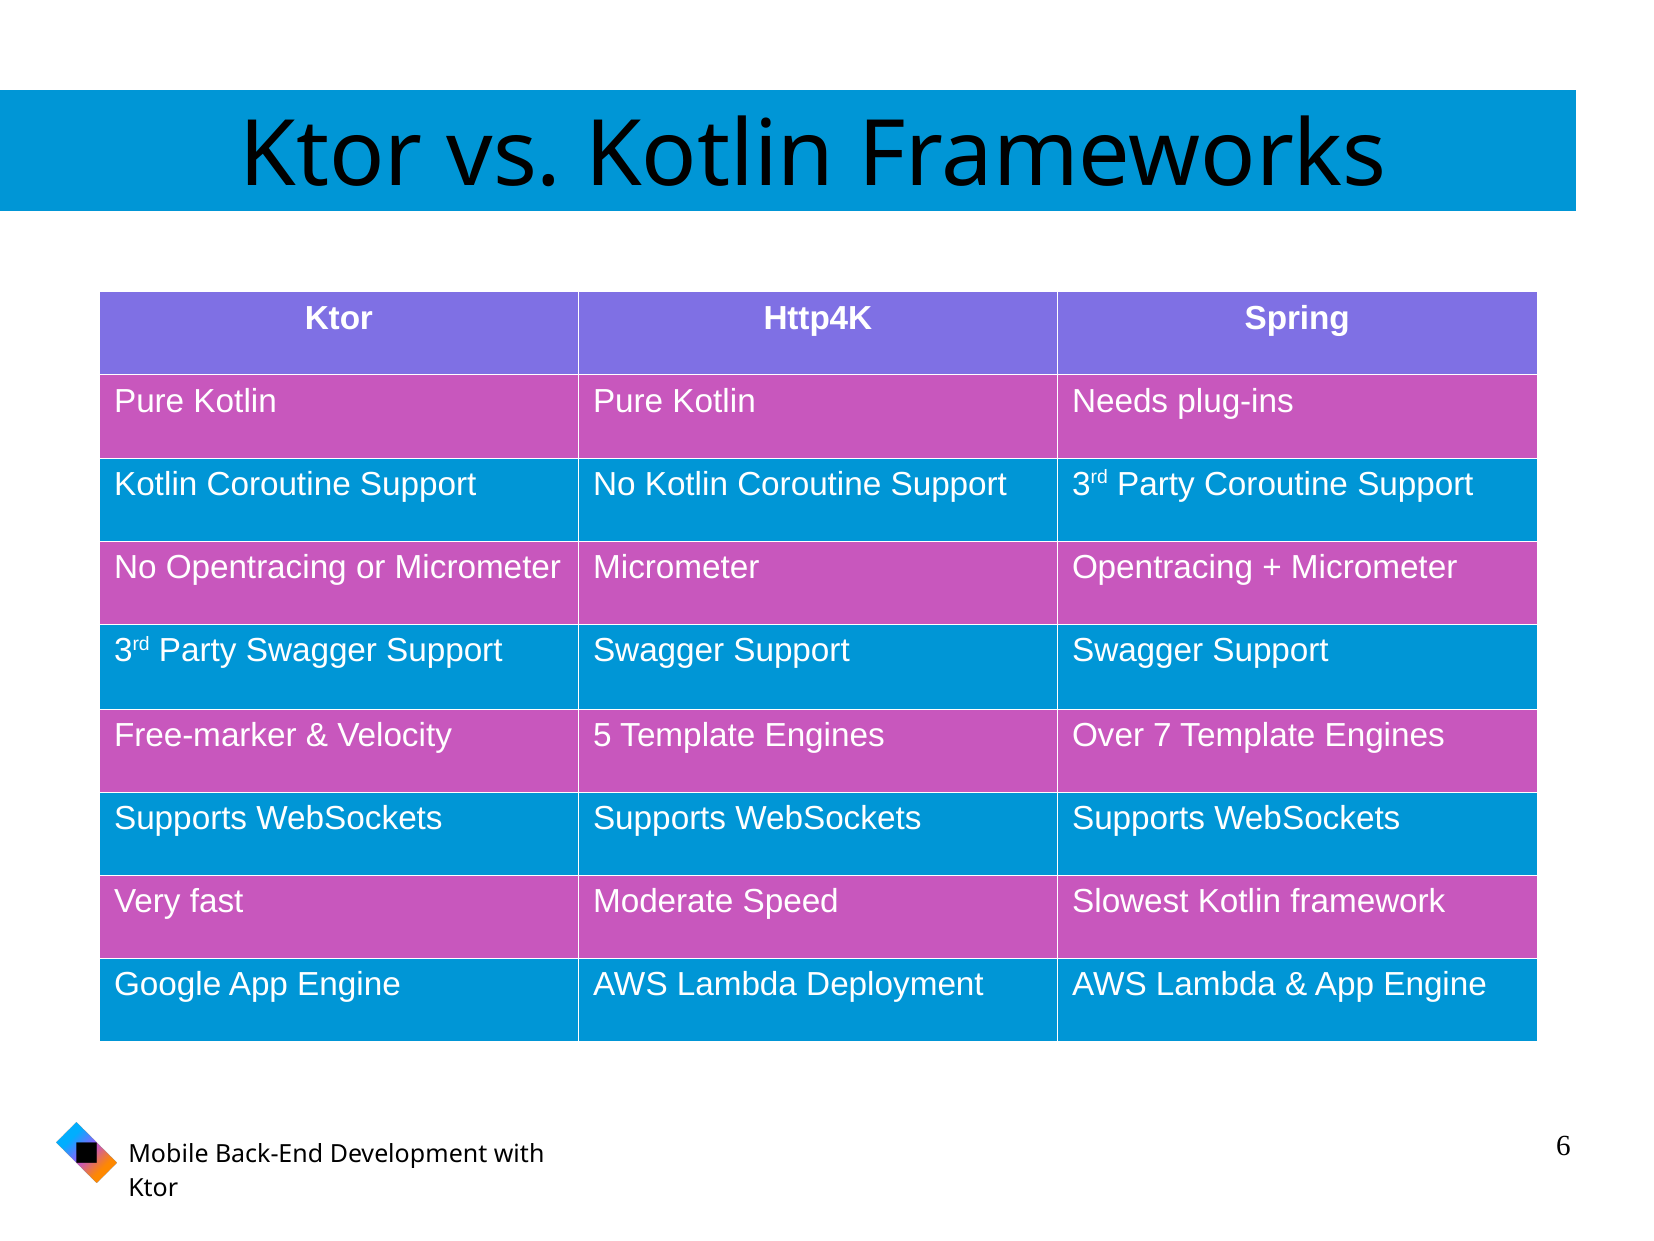

# Ktor vs. Kotlin Frameworks
| Ktor | Http4K | Spring |
| --- | --- | --- |
| Pure Kotlin | Pure Kotlin | Needs plug-ins |
| Kotlin Coroutine Support | No Kotlin Coroutine Support | 3rd Party Coroutine Support |
| No Opentracing or Micrometer | Micrometer | Opentracing + Micrometer |
| 3rd Party Swagger Support | Swagger Support | Swagger Support |
| Free-marker & Velocity | 5 Template Engines | Over 7 Template Engines |
| Supports WebSockets | Supports WebSockets | Supports WebSockets |
| Very fast | Moderate Speed | Slowest Kotlin framework |
| Google App Engine | AWS Lambda Deployment | AWS Lambda & App Engine |
Mobile Back-End Development with Ktor
6